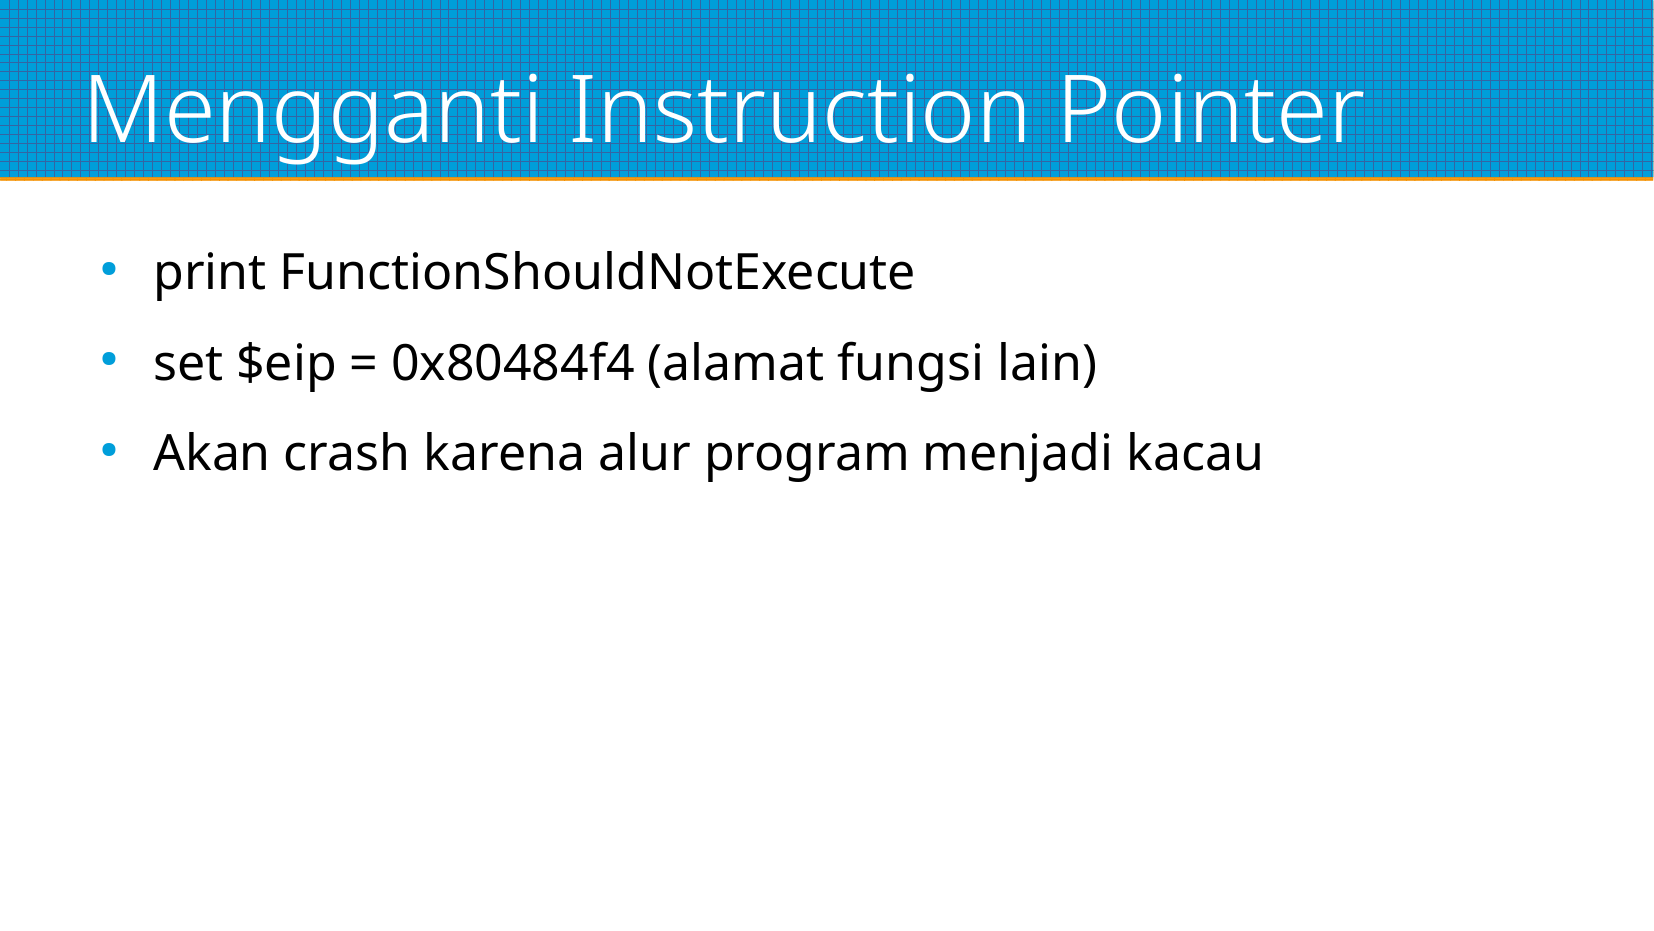

# Mengganti Instruction Pointer
print FunctionShouldNotExecute
set $eip = 0x80484f4 (alamat fungsi lain)
Akan crash karena alur program menjadi kacau